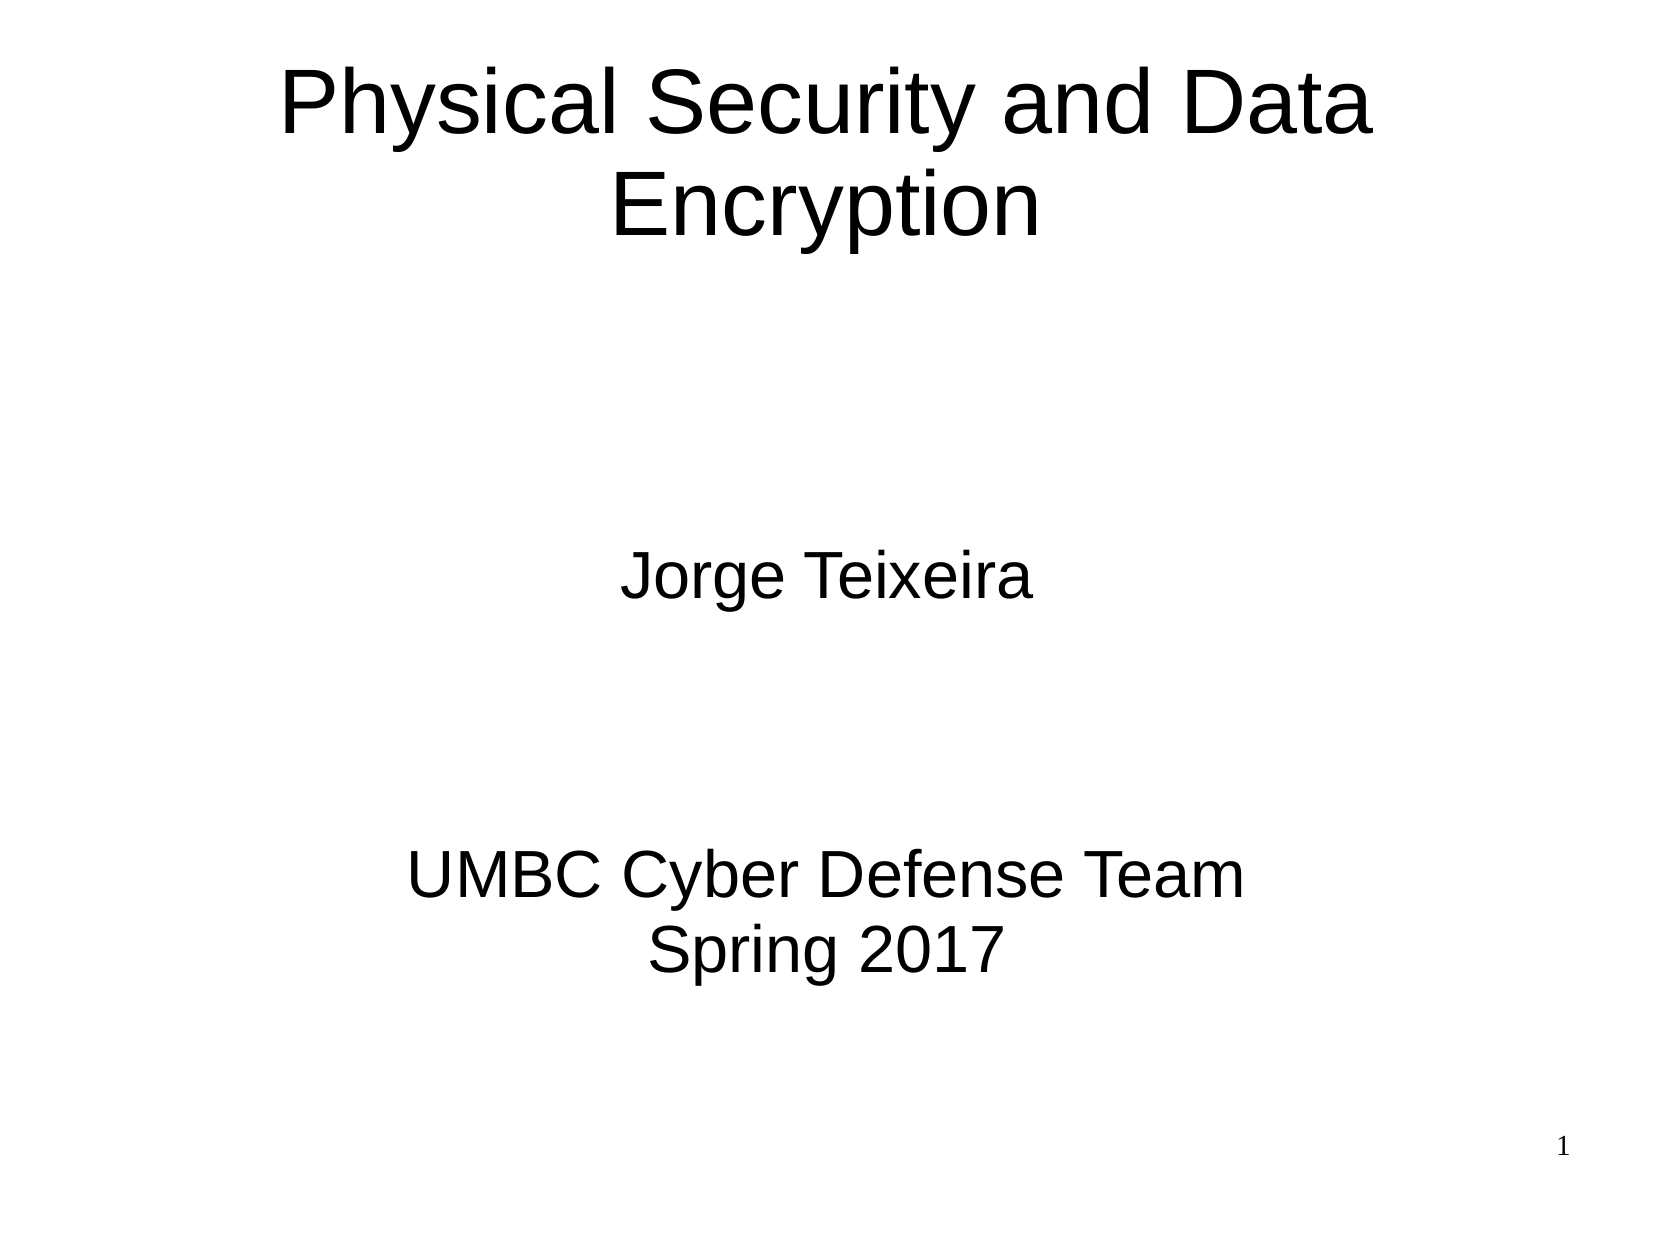

# Physical Security and Data Encryption
Jorge Teixeira
UMBC Cyber Defense Team
Spring 2017
1